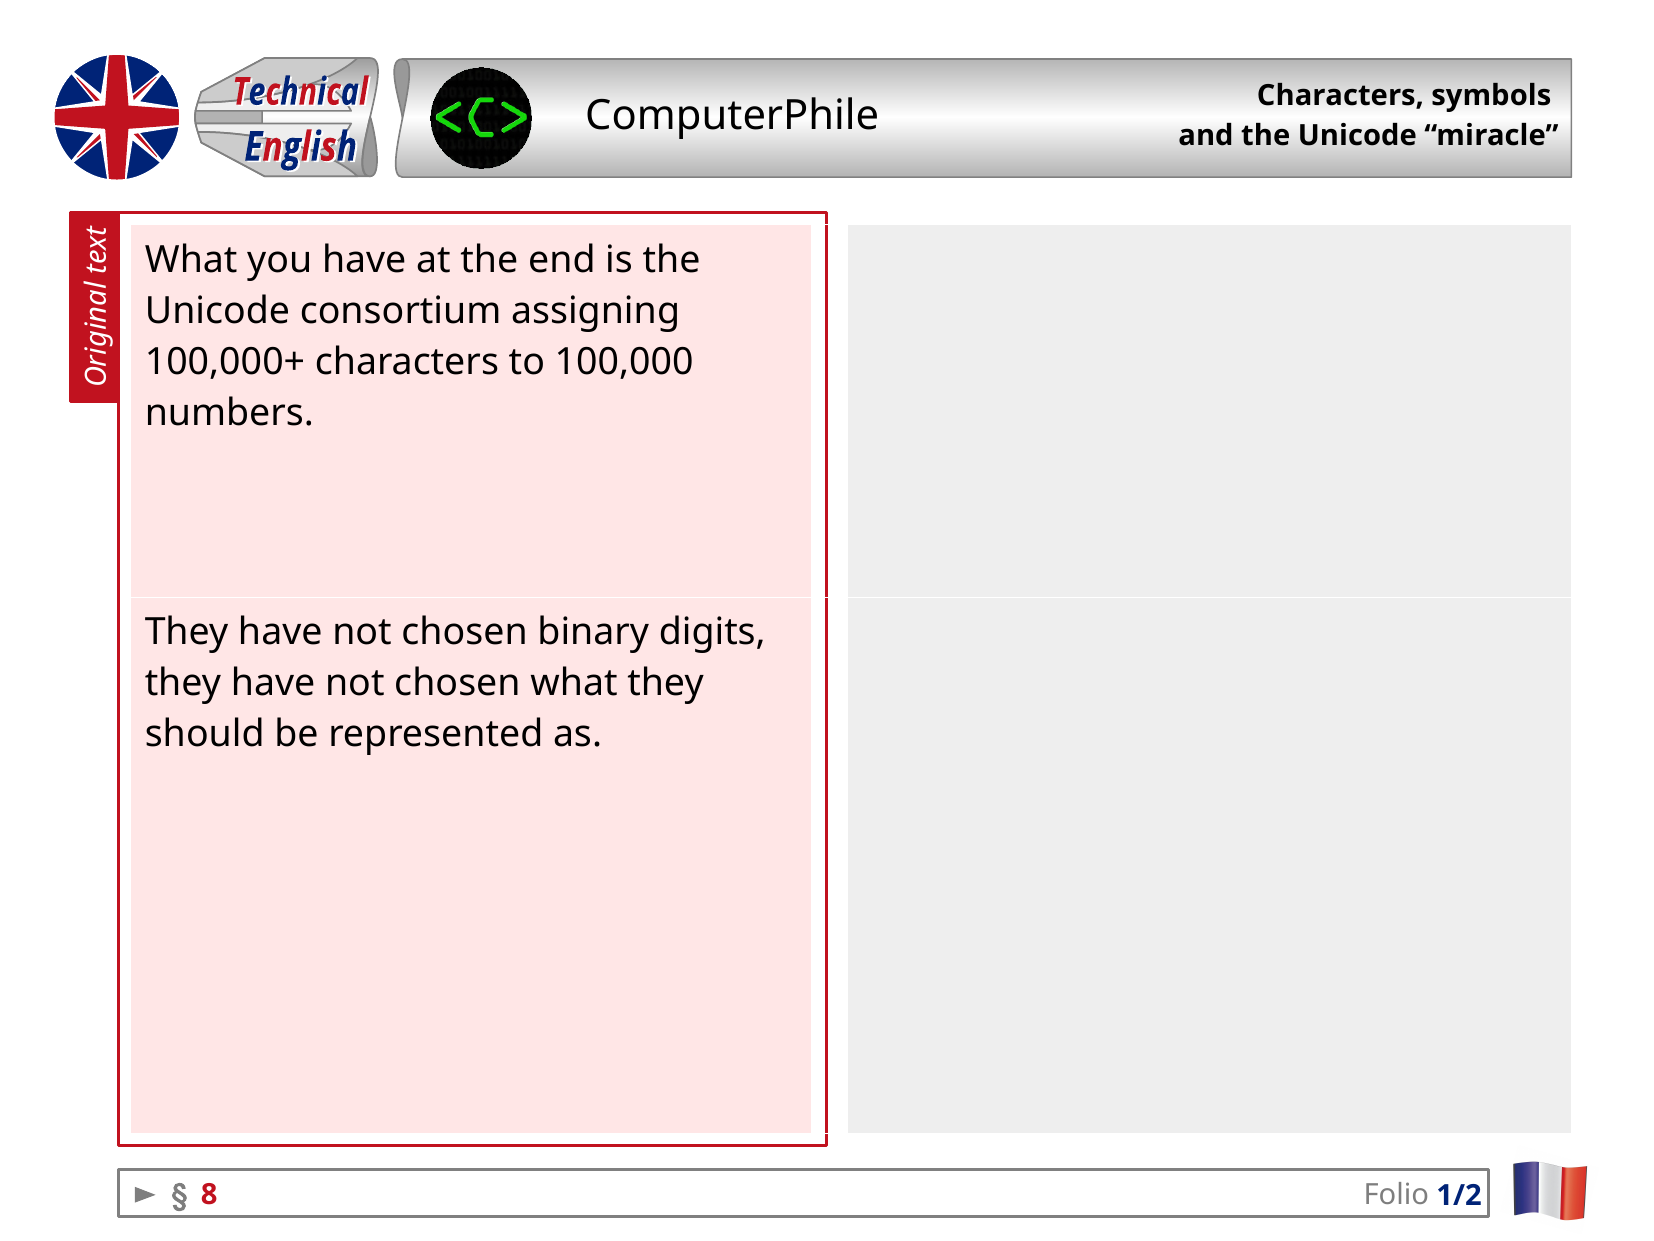

#
| What you have at the end is the Unicode consortium assigning 100,000+ characters to 100,000 numbers. | | |
| --- | --- | --- |
| They have not chosen binary digits, they have not chosen what they should be represented as. | | |
8
1/2